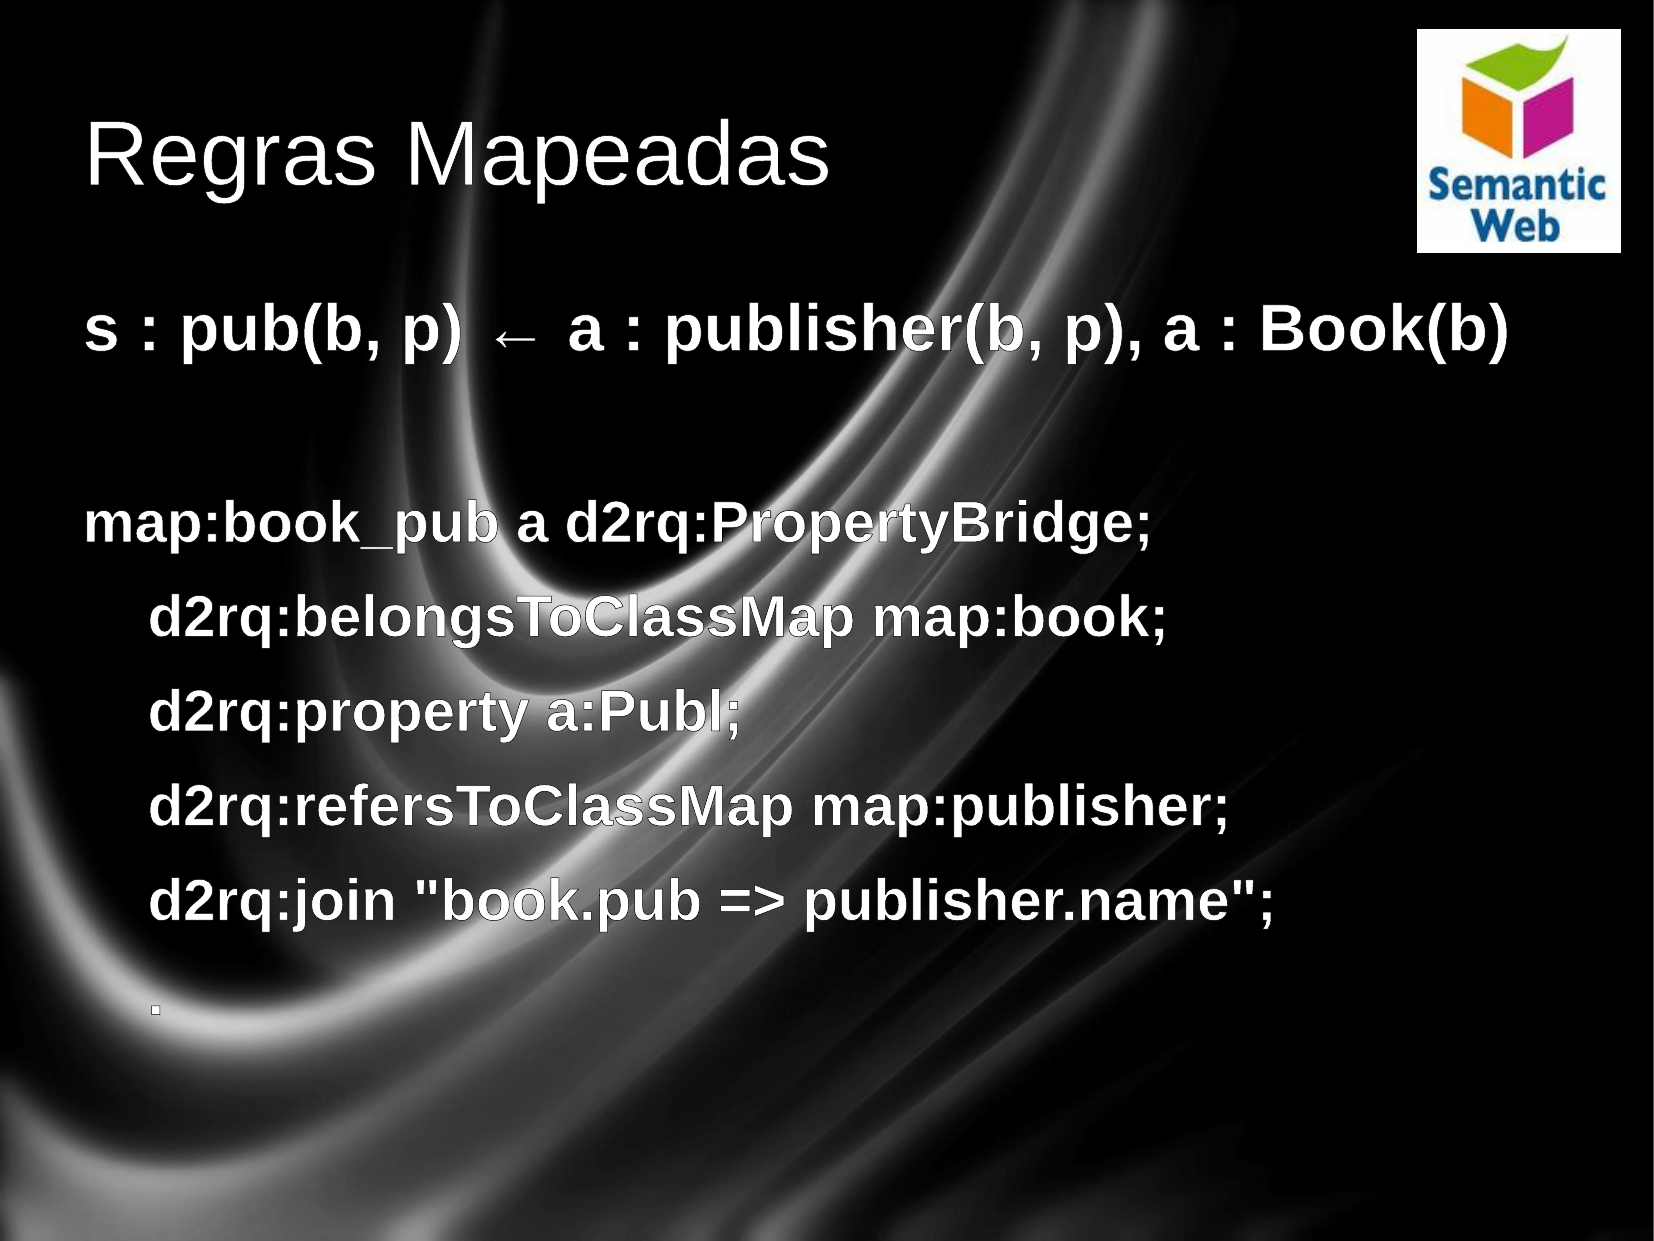

# Regras Mapeadas
s : pub(b, p) ← a : publisher(b, p), a : Book(b)
map:book_pub a d2rq:PropertyBridge;
 d2rq:belongsToClassMap map:book;
 d2rq:property a:Publ;
 d2rq:refersToClassMap map:publisher;
 d2rq:join "book.pub => publisher.name";
 .